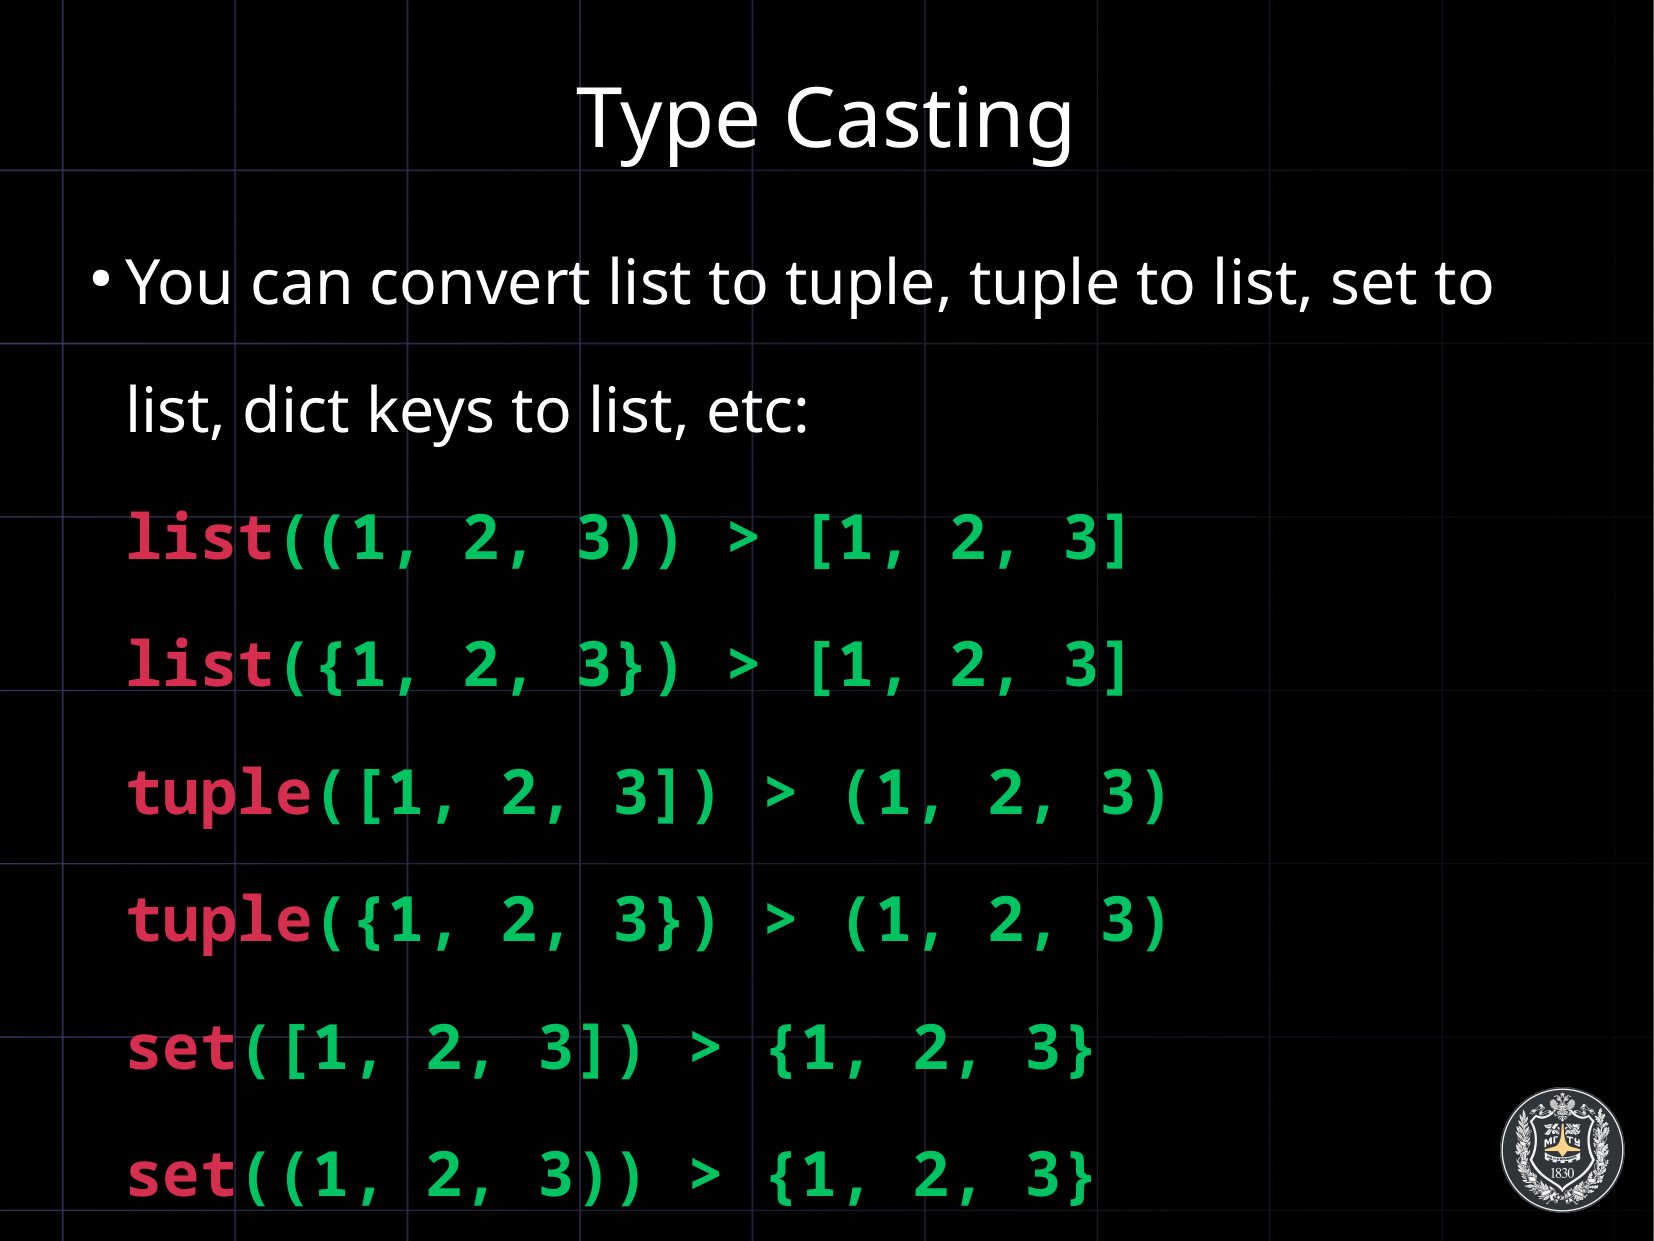

# Type Casting
You can convert list to tuple, tuple to list, set to list, dict keys to list, etc:
list((1, 2, 3)) > [1, 2, 3]
list({1, 2, 3}) > [1, 2, 3]
tuple([1, 2, 3]) > (1, 2, 3)
tuple({1, 2, 3}) > (1, 2, 3)
set([1, 2, 3]) > {1, 2, 3}
set((1, 2, 3)) > {1, 2, 3}
list({1: 2, 3: 4}.keys()) > [1, 3]
list({1: 2, 3: 4}.values()) > [2, 4]